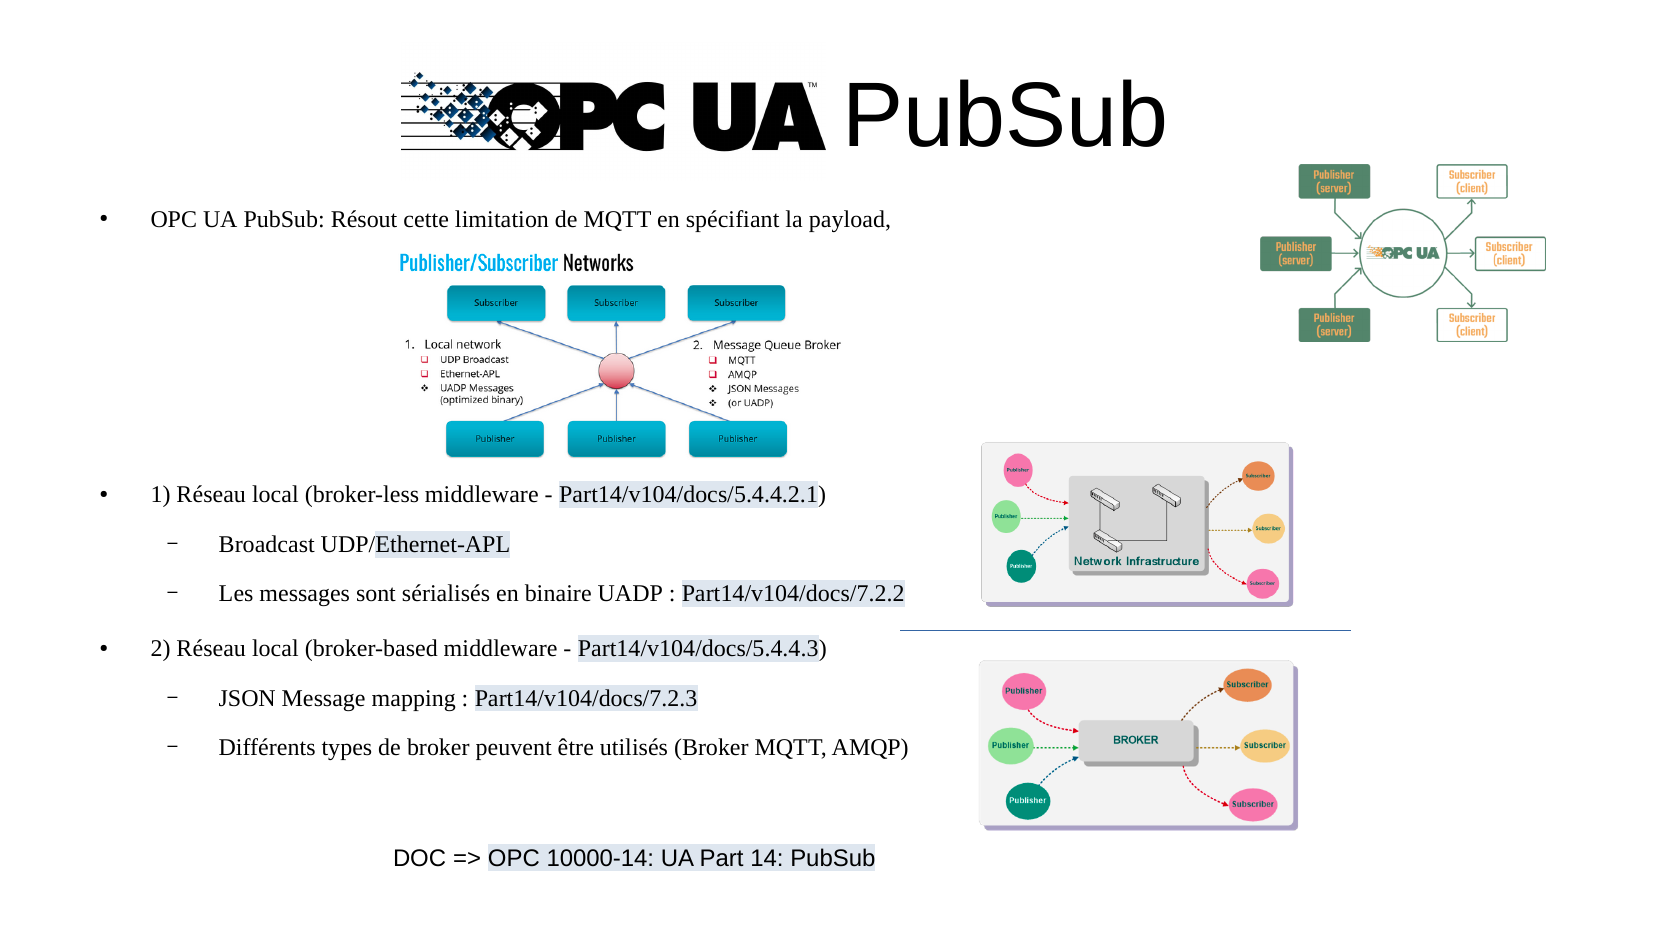

# PubSub
OPC UA PubSub: Résout cette limitation de MQTT en spécifiant la payload,
1) Réseau local (broker-less middleware - Part14/v104/docs/5.4.4.2.1)
Broadcast UDP/Ethernet-APL
Les messages sont sérialisés en binaire UADP : Part14/v104/docs/7.2.2
2) Réseau local (broker-based middleware - Part14/v104/docs/5.4.4.3)
JSON Message mapping : Part14/v104/docs/7.2.3
Différents types de broker peuvent être utilisés (Broker MQTT, AMQP)
 DOC => OPC 10000-14: UA Part 14: PubSub